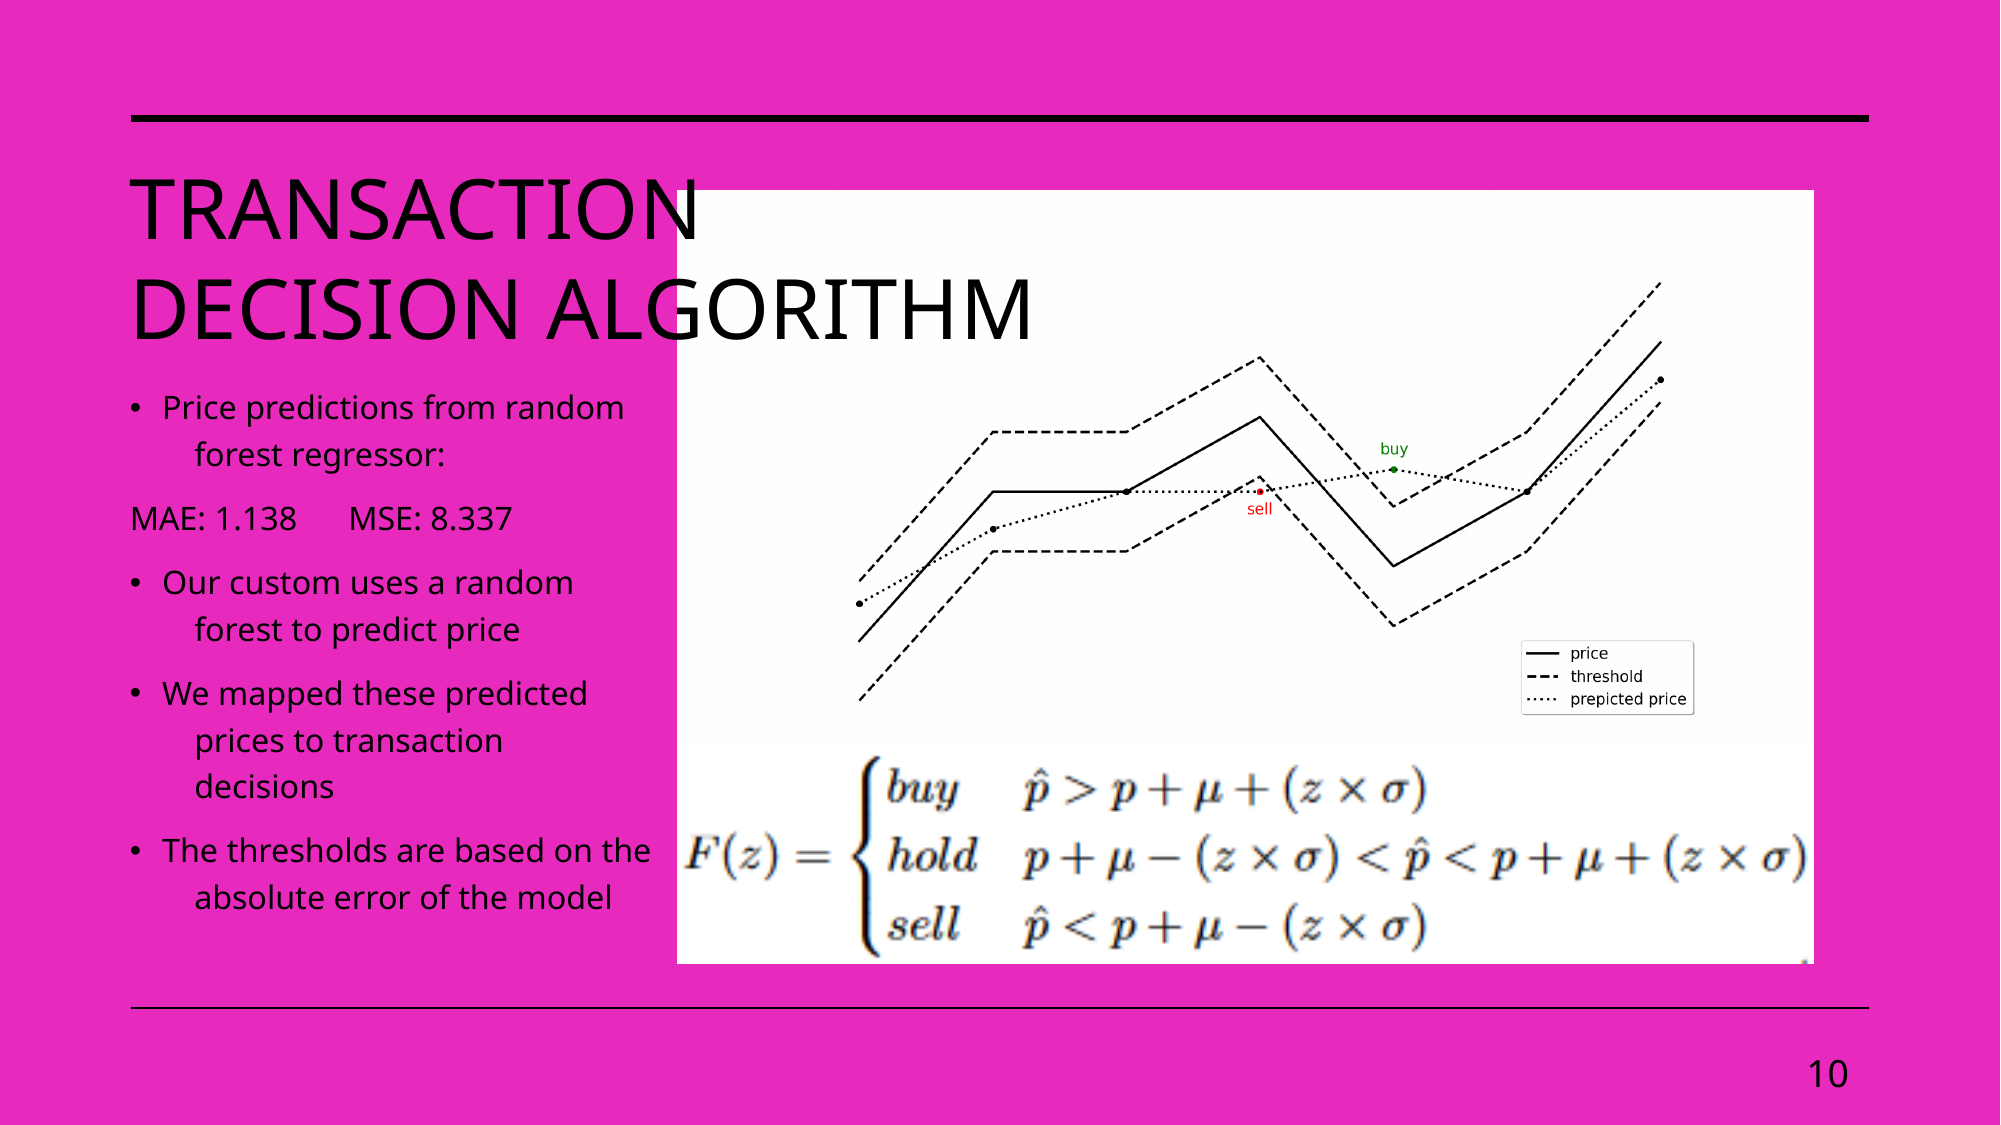

# Transaction decision algorithm
Price predictions from random forest regressor:
MAE: 1.138      MSE: 8.337
Our custom uses a random forest to predict price
We mapped these predicted prices to transaction decisions
The thresholds are based on the absolute error of the model